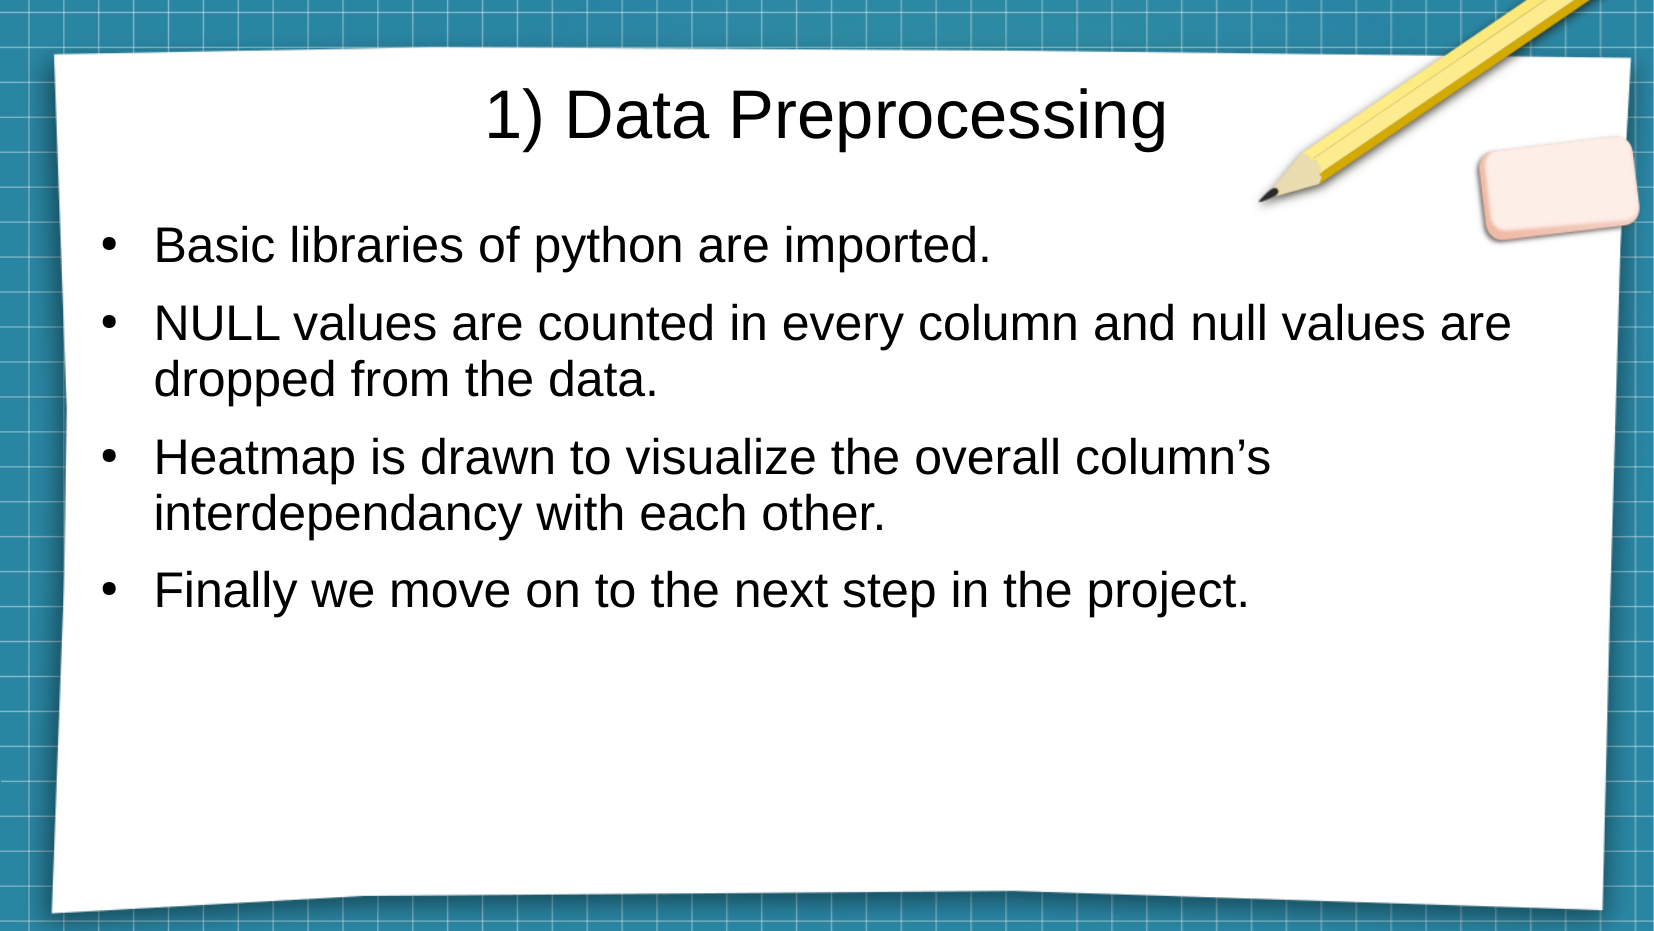

# 1) Data Preprocessing
Basic libraries of python are imported.
NULL values are counted in every column and null values are dropped from the data.
Heatmap is drawn to visualize the overall column’s interdependancy with each other.
Finally we move on to the next step in the project.